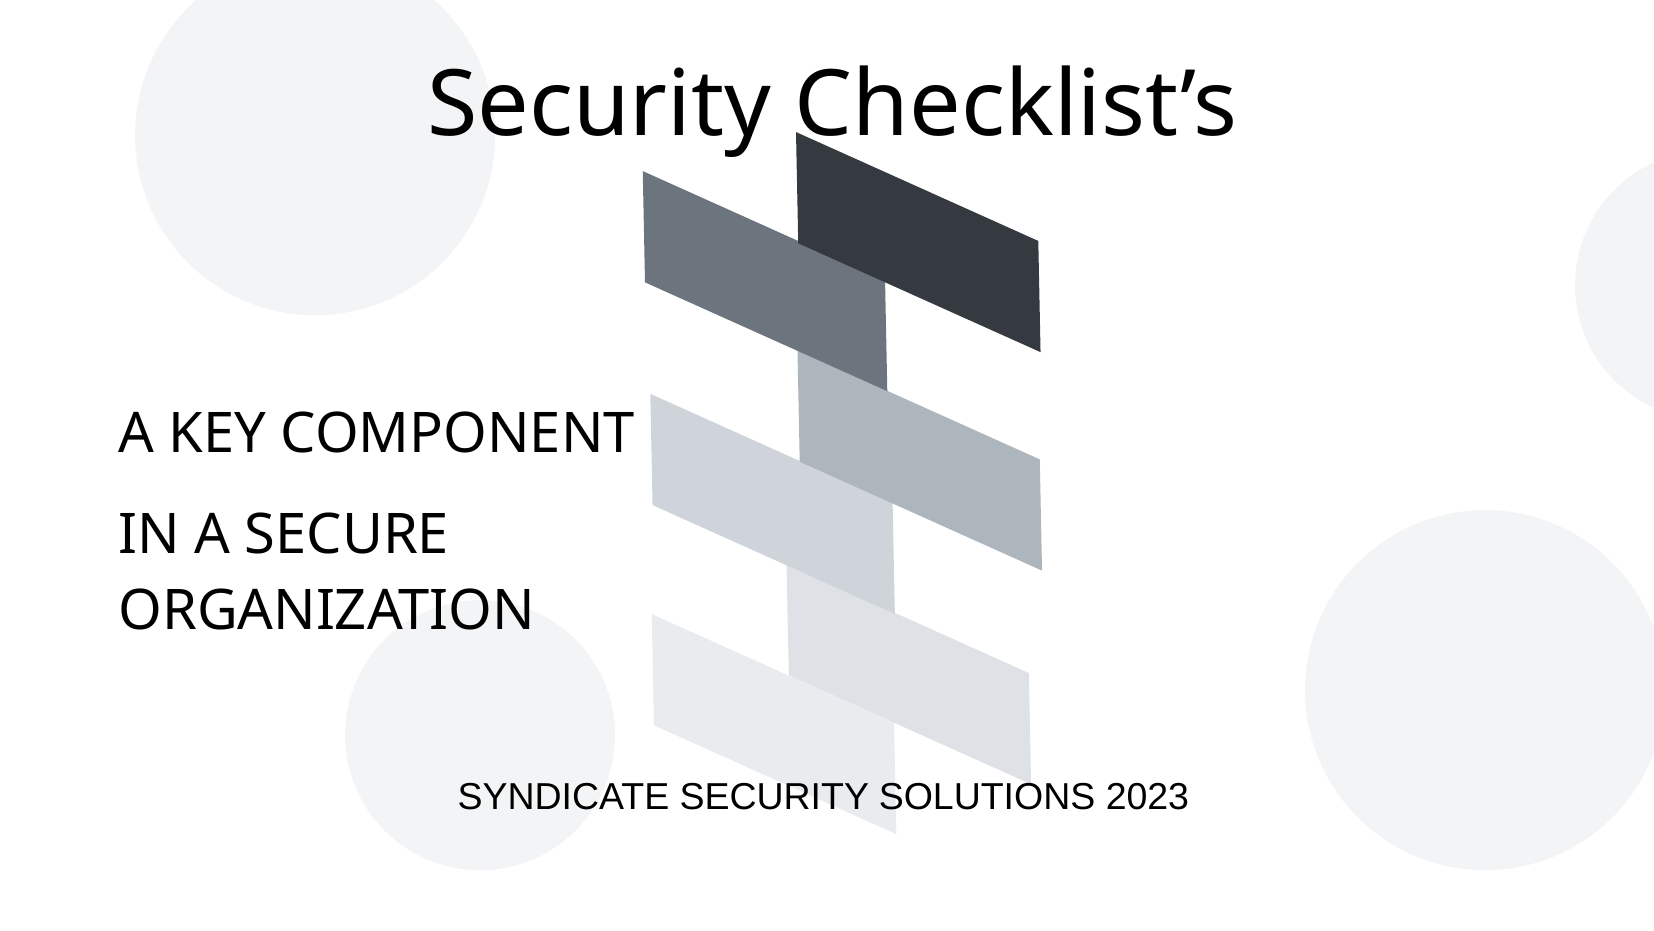

# Security Checklist’s
A KEY COMPONENT
IN A SECURE ORGANIZATION
SYNDICATE SECURITY SOLUTIONS 2023